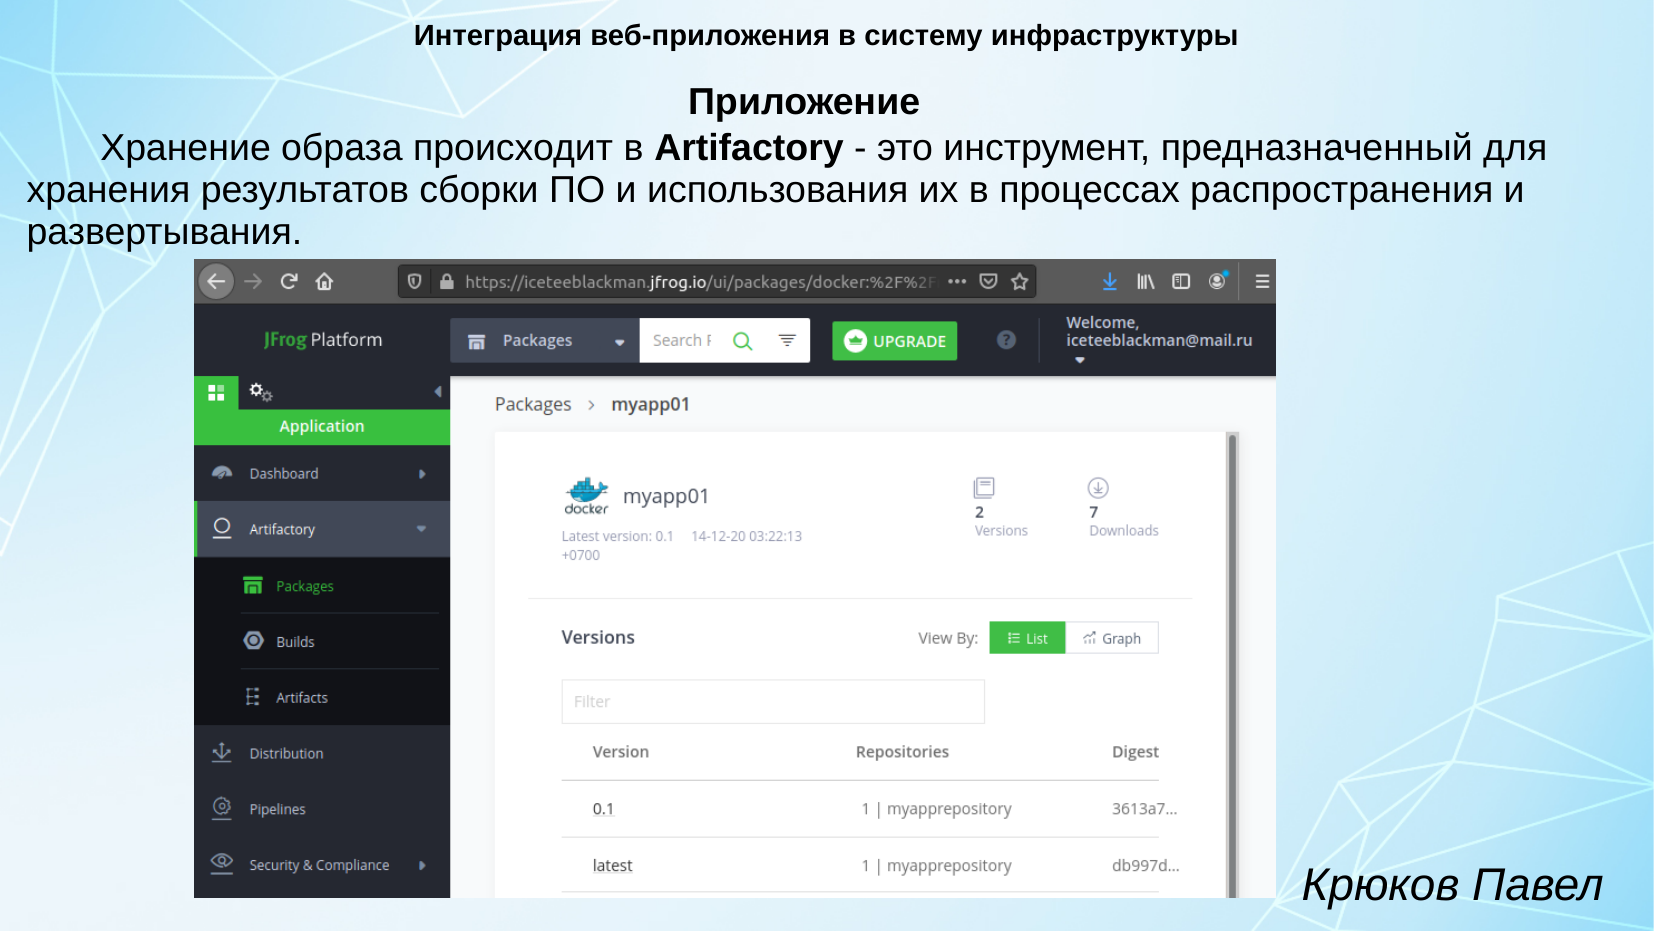

# Интеграция веб-приложения в систему инфраструктуры
Приложение
	Хранение образа происходит в Artifactory - это инструмент, предназначенный для хранения результатов сборки ПО и использования их в процессах распространения и развертывания.
Крюков Павел